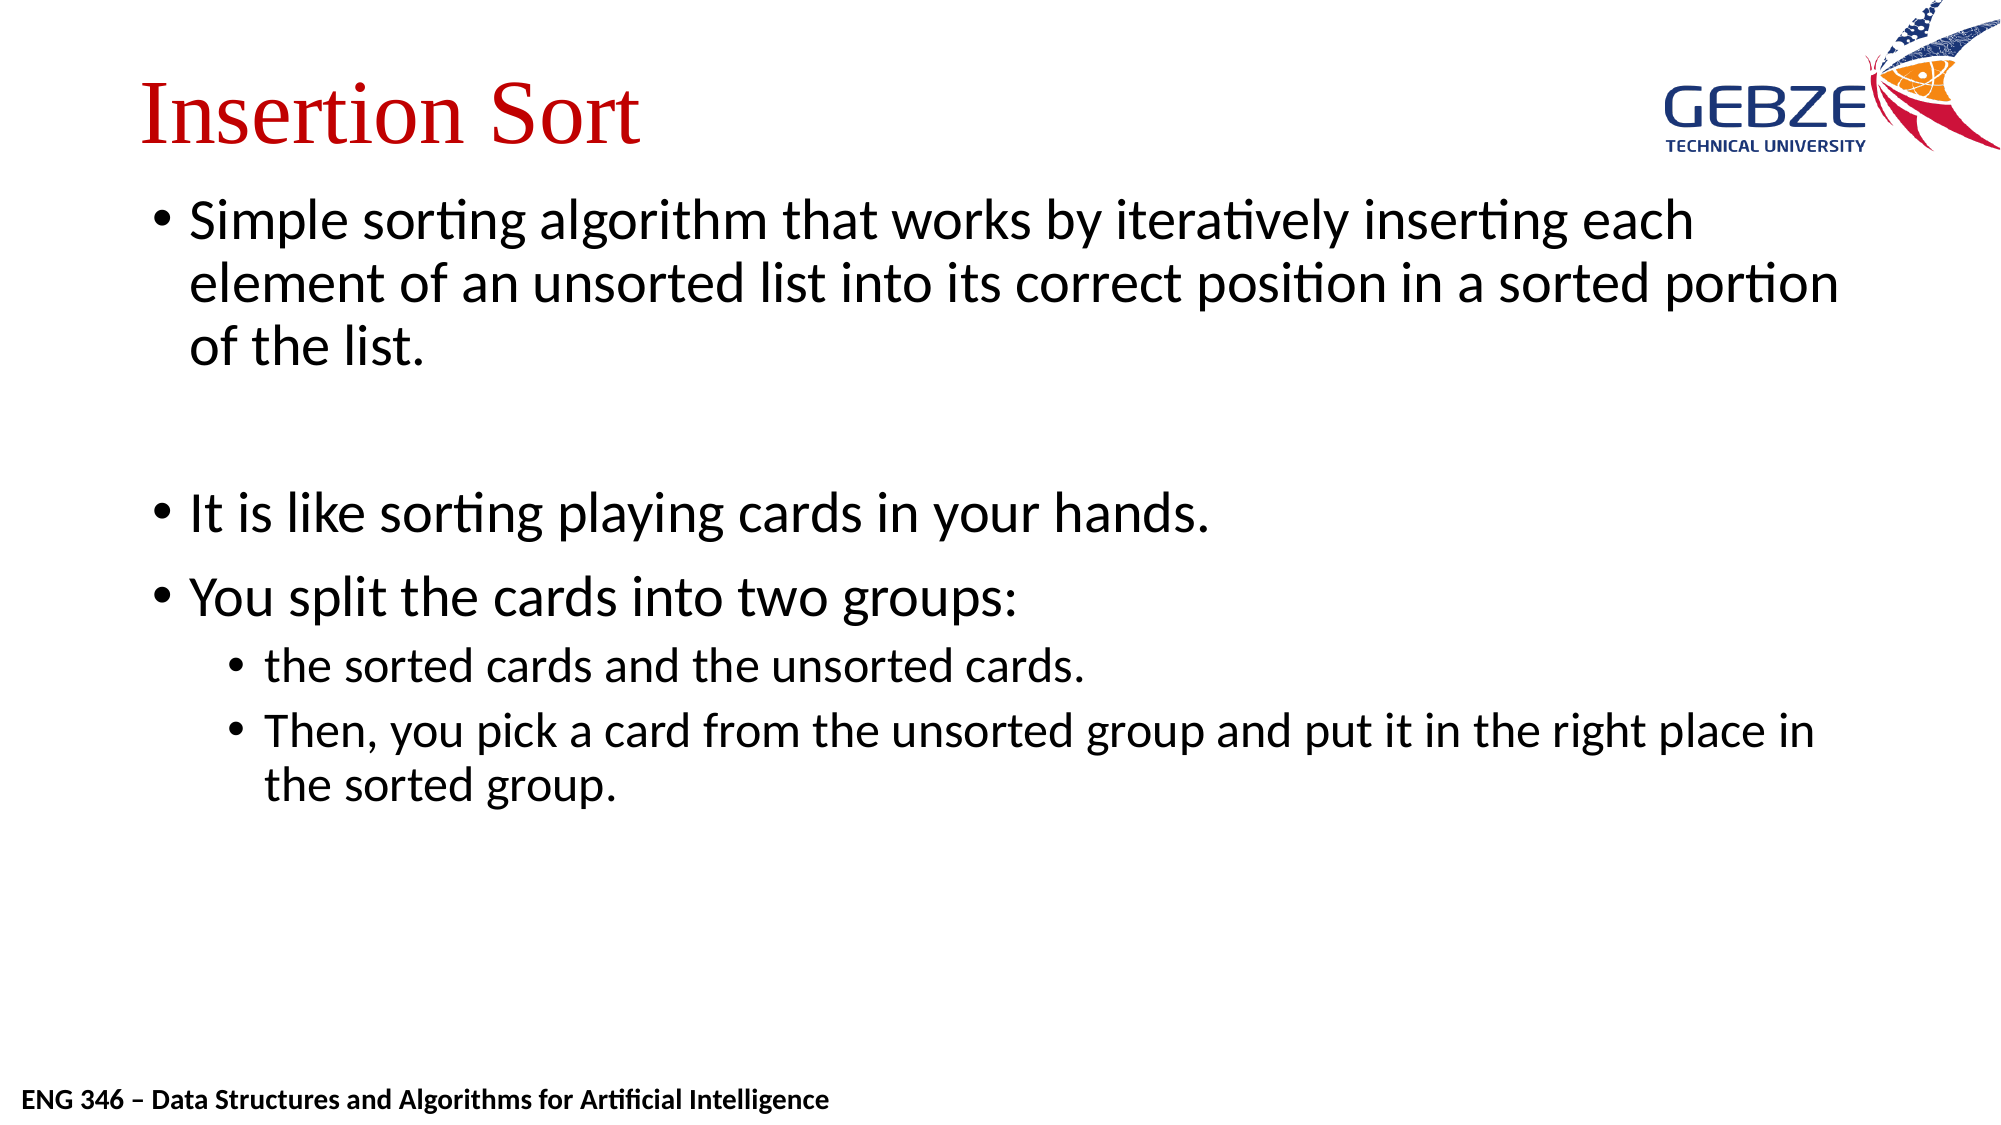

# Insertion Sort
Simple sorting algorithm that works by iteratively inserting each element of an unsorted list into its correct position in a sorted portion of the list.
It is like sorting playing cards in your hands.
You split the cards into two groups:
the sorted cards and the unsorted cards.
Then, you pick a card from the unsorted group and put it in the right place in the sorted group.